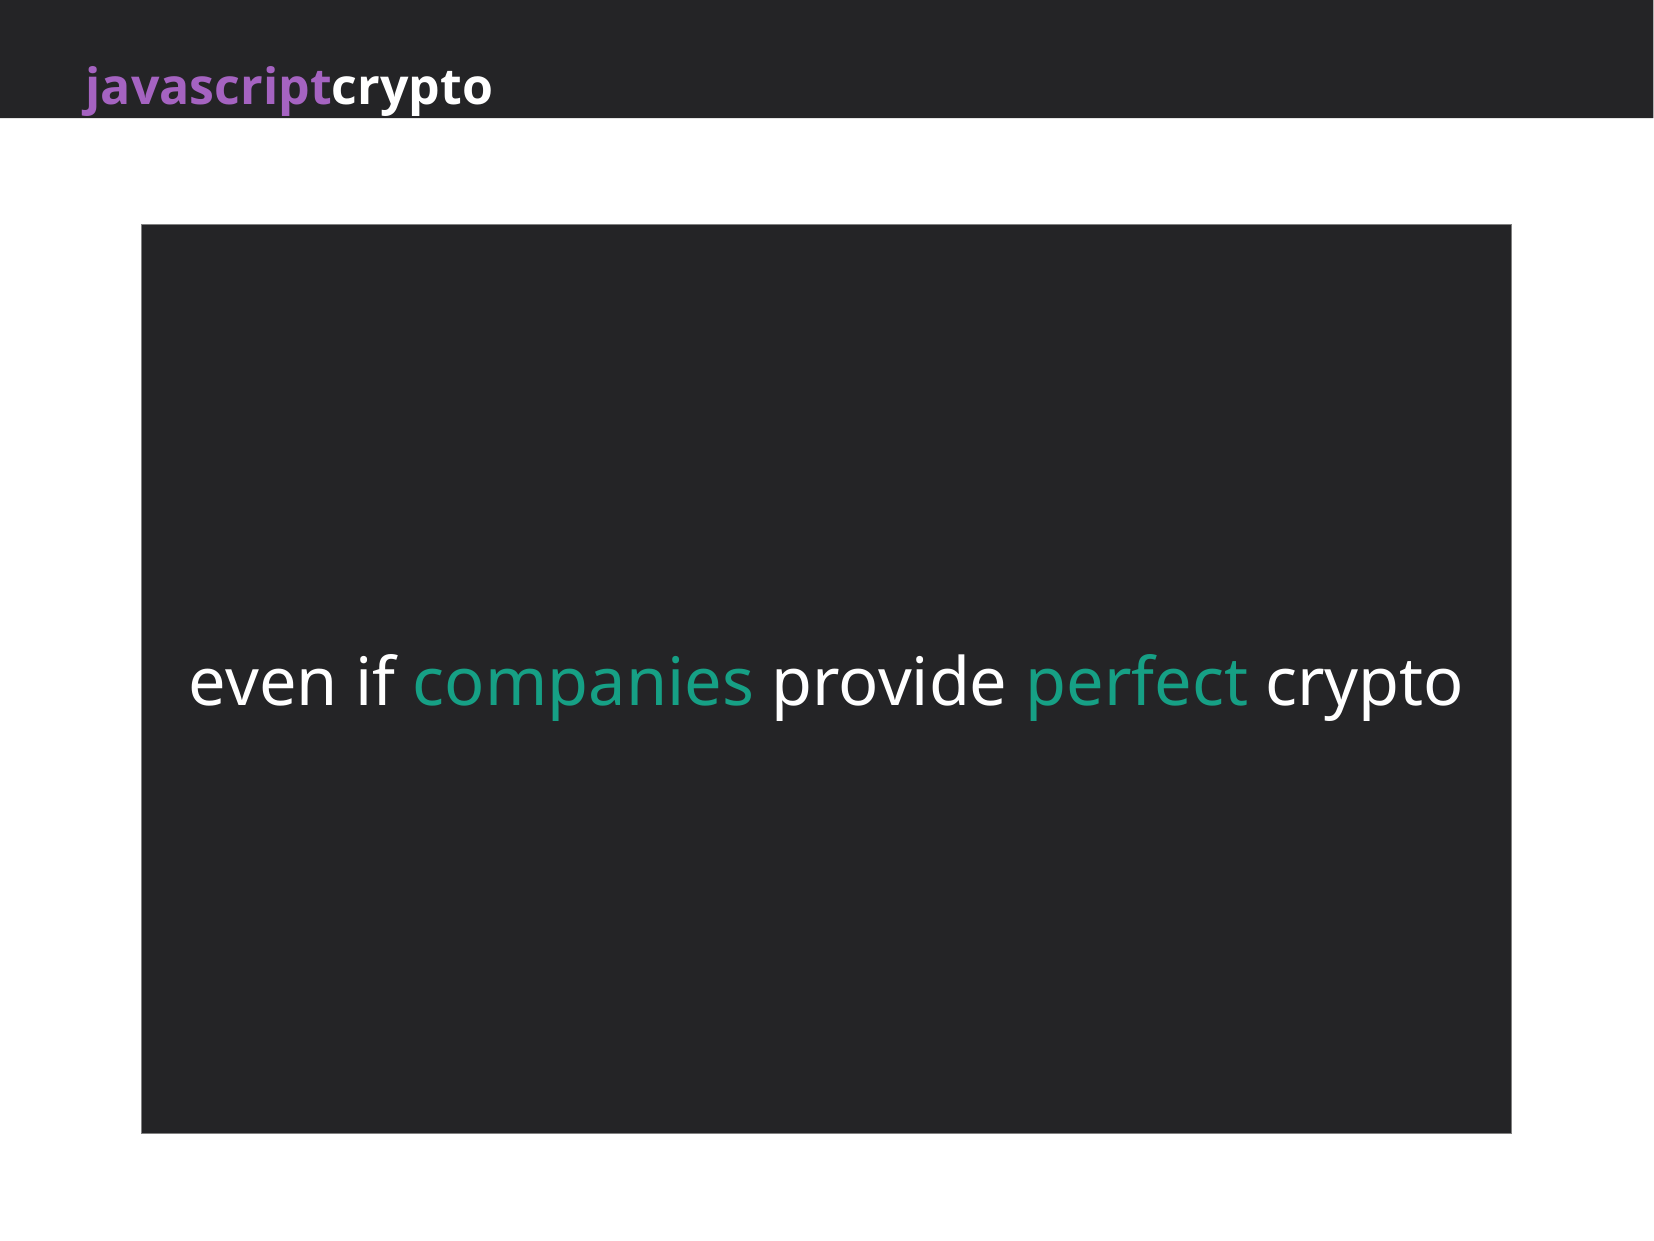

javascriptcrypto
even if companies provide perfect crypto
even if companies provide perfect crypto